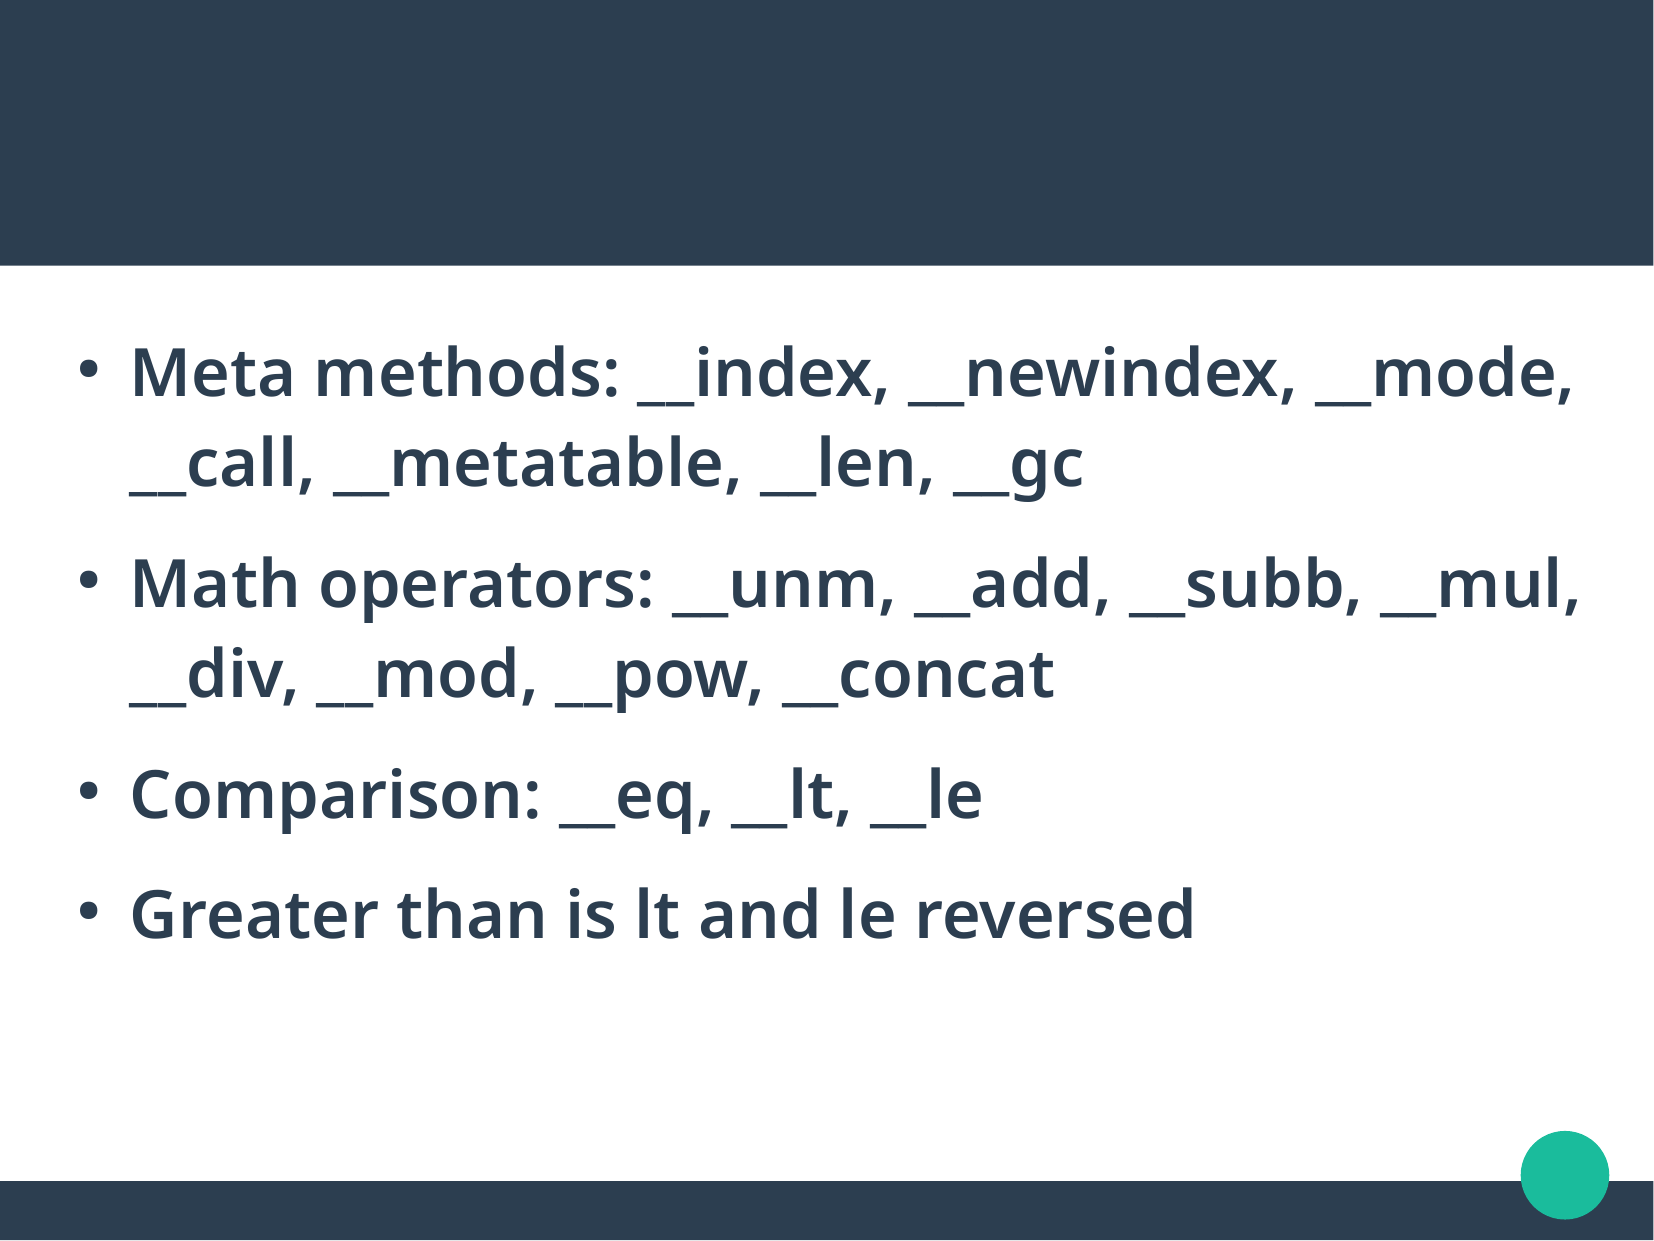

#
Meta methods: __index, __newindex, __mode, __call, __metatable, __len, __gc
Math operators: __unm, __add, __subb, __mul, __div, __mod, __pow, __concat
Comparison: __eq, __lt, __le
Greater than is lt and le reversed